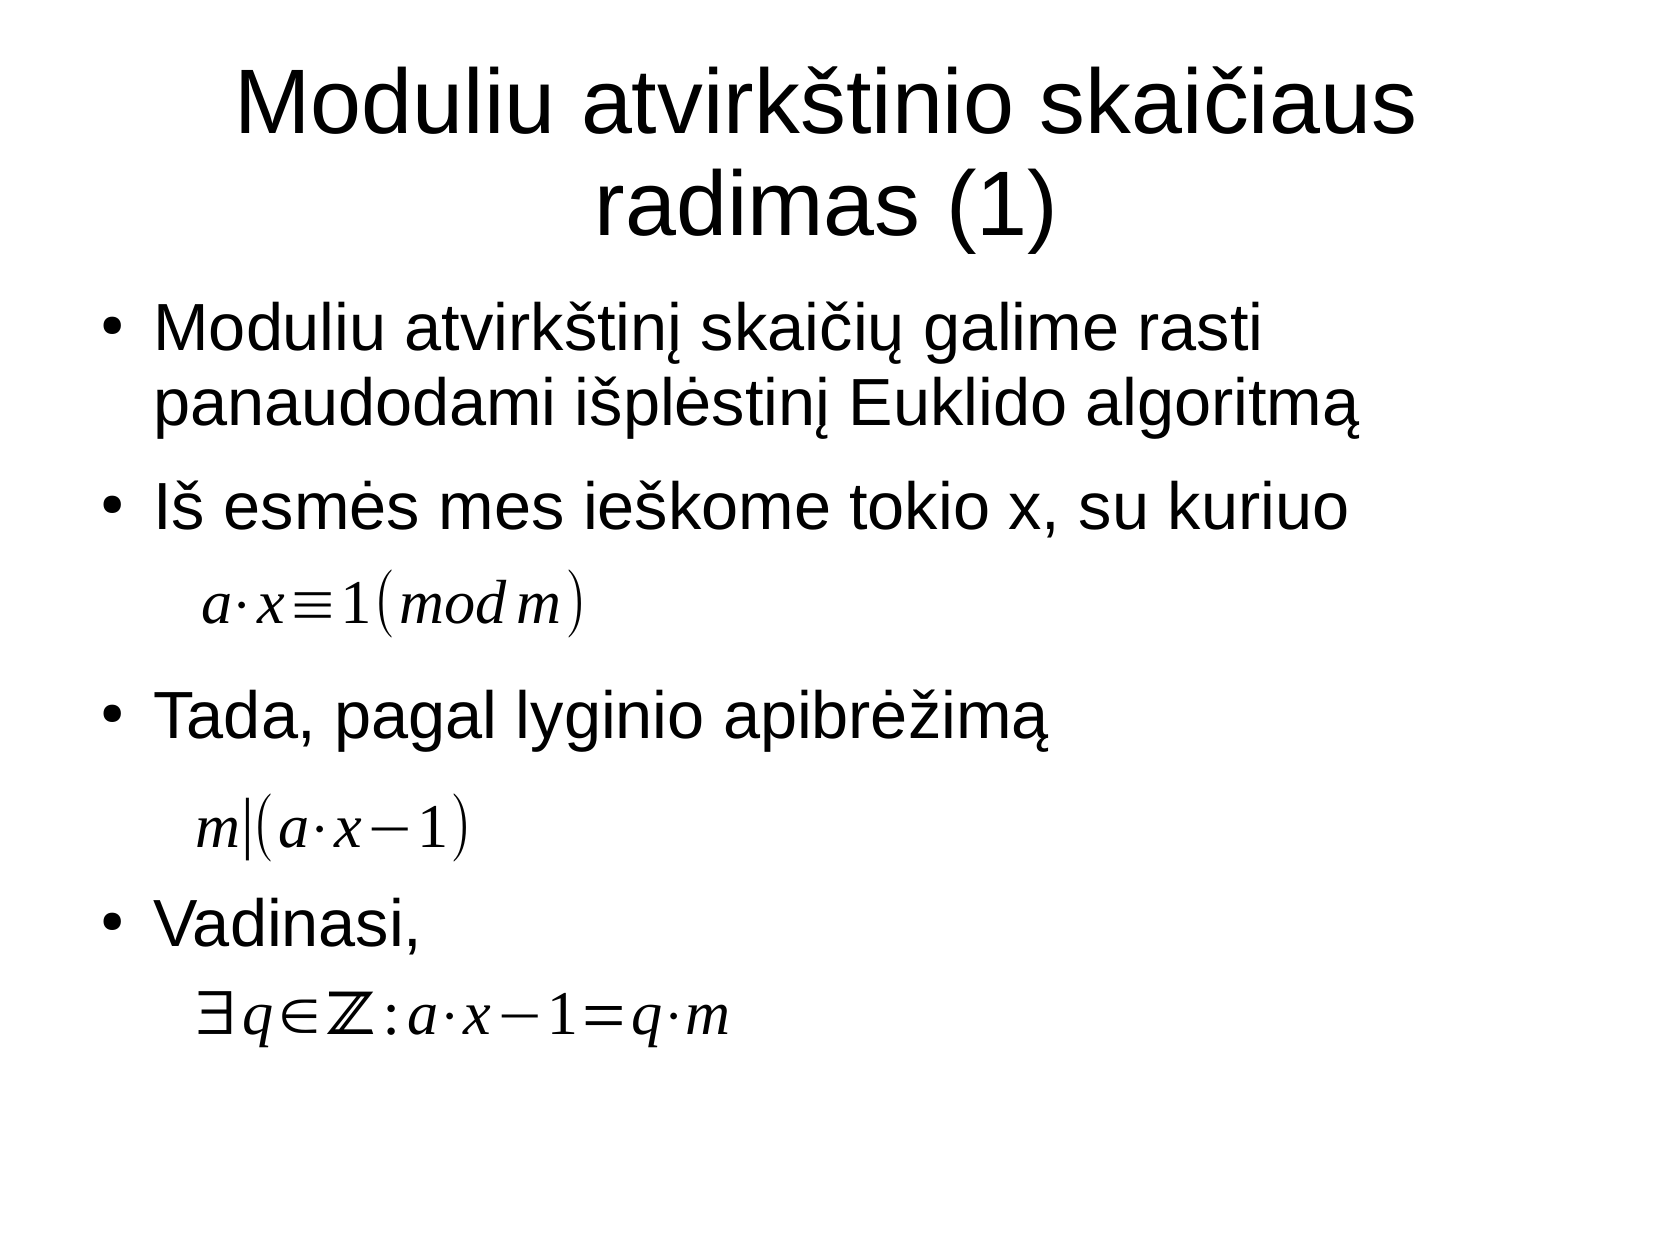

# Moduliu atvirkštinio skaičiaus radimas (1)
Moduliu atvirkštinį skaičių galime rasti panaudodami išplėstinį Euklido algoritmą
Iš esmės mes ieškome tokio x, su kuriuo
Tada, pagal lyginio apibrėžimą
Vadinasi,